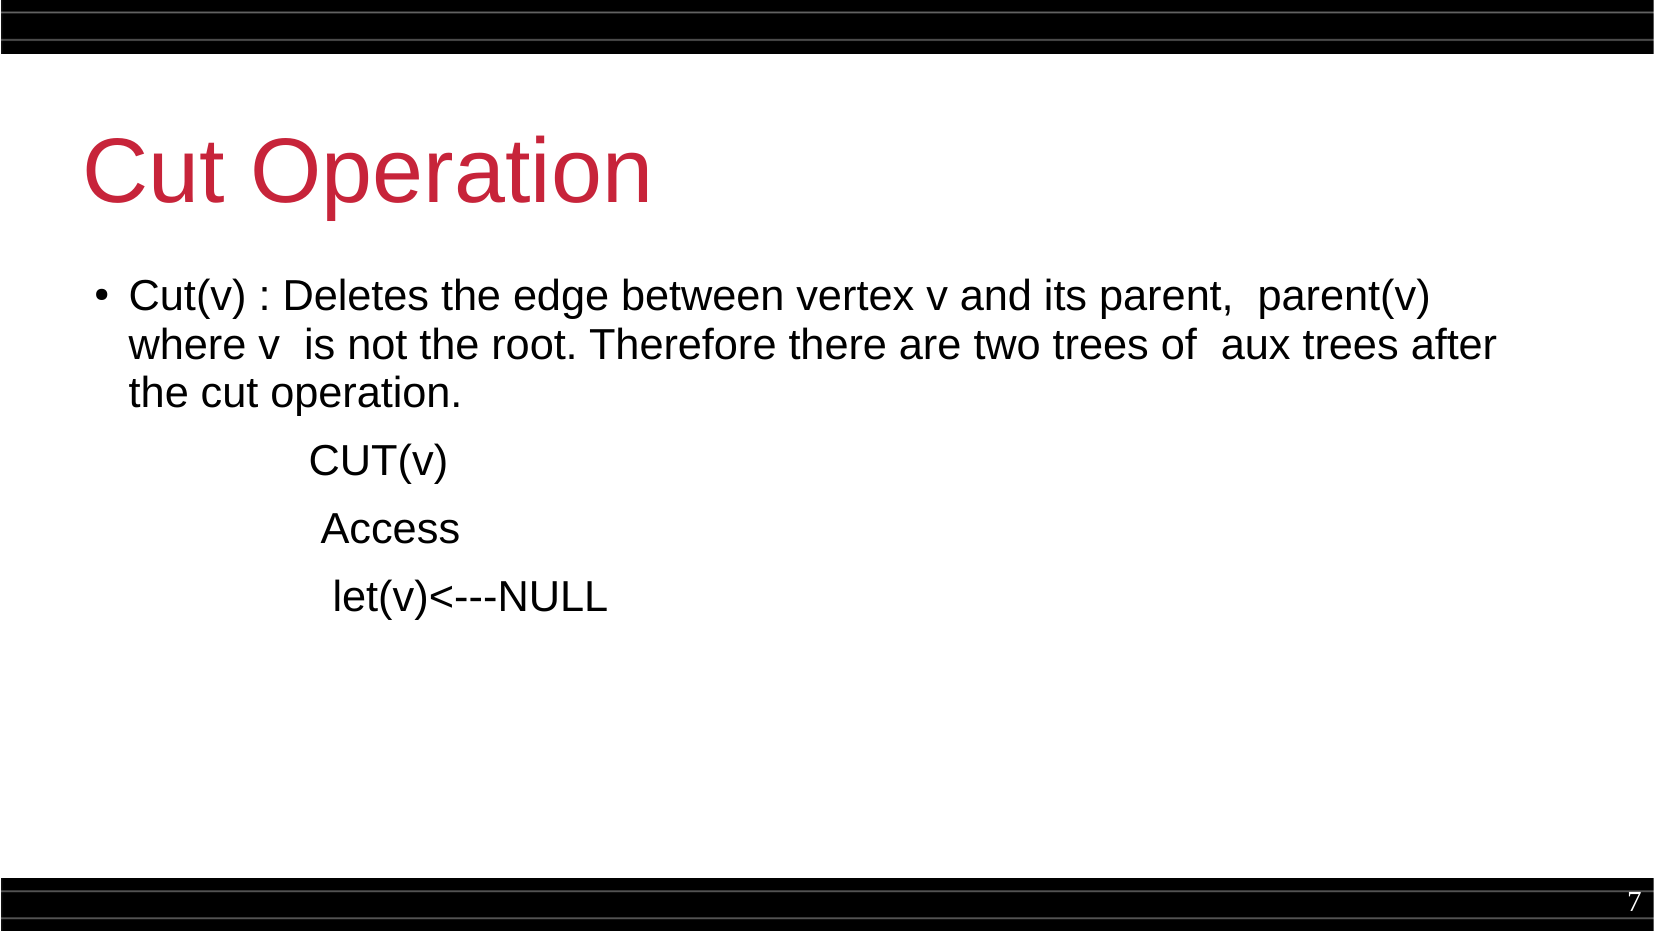

# Cut Operation
Cut(v) : Deletes the edge between vertex v and its parent, parent(v) where v is not the root. Therefore there are two trees of aux trees after the cut operation.
 CUT(v)
 Access
 let(v)<---NULL